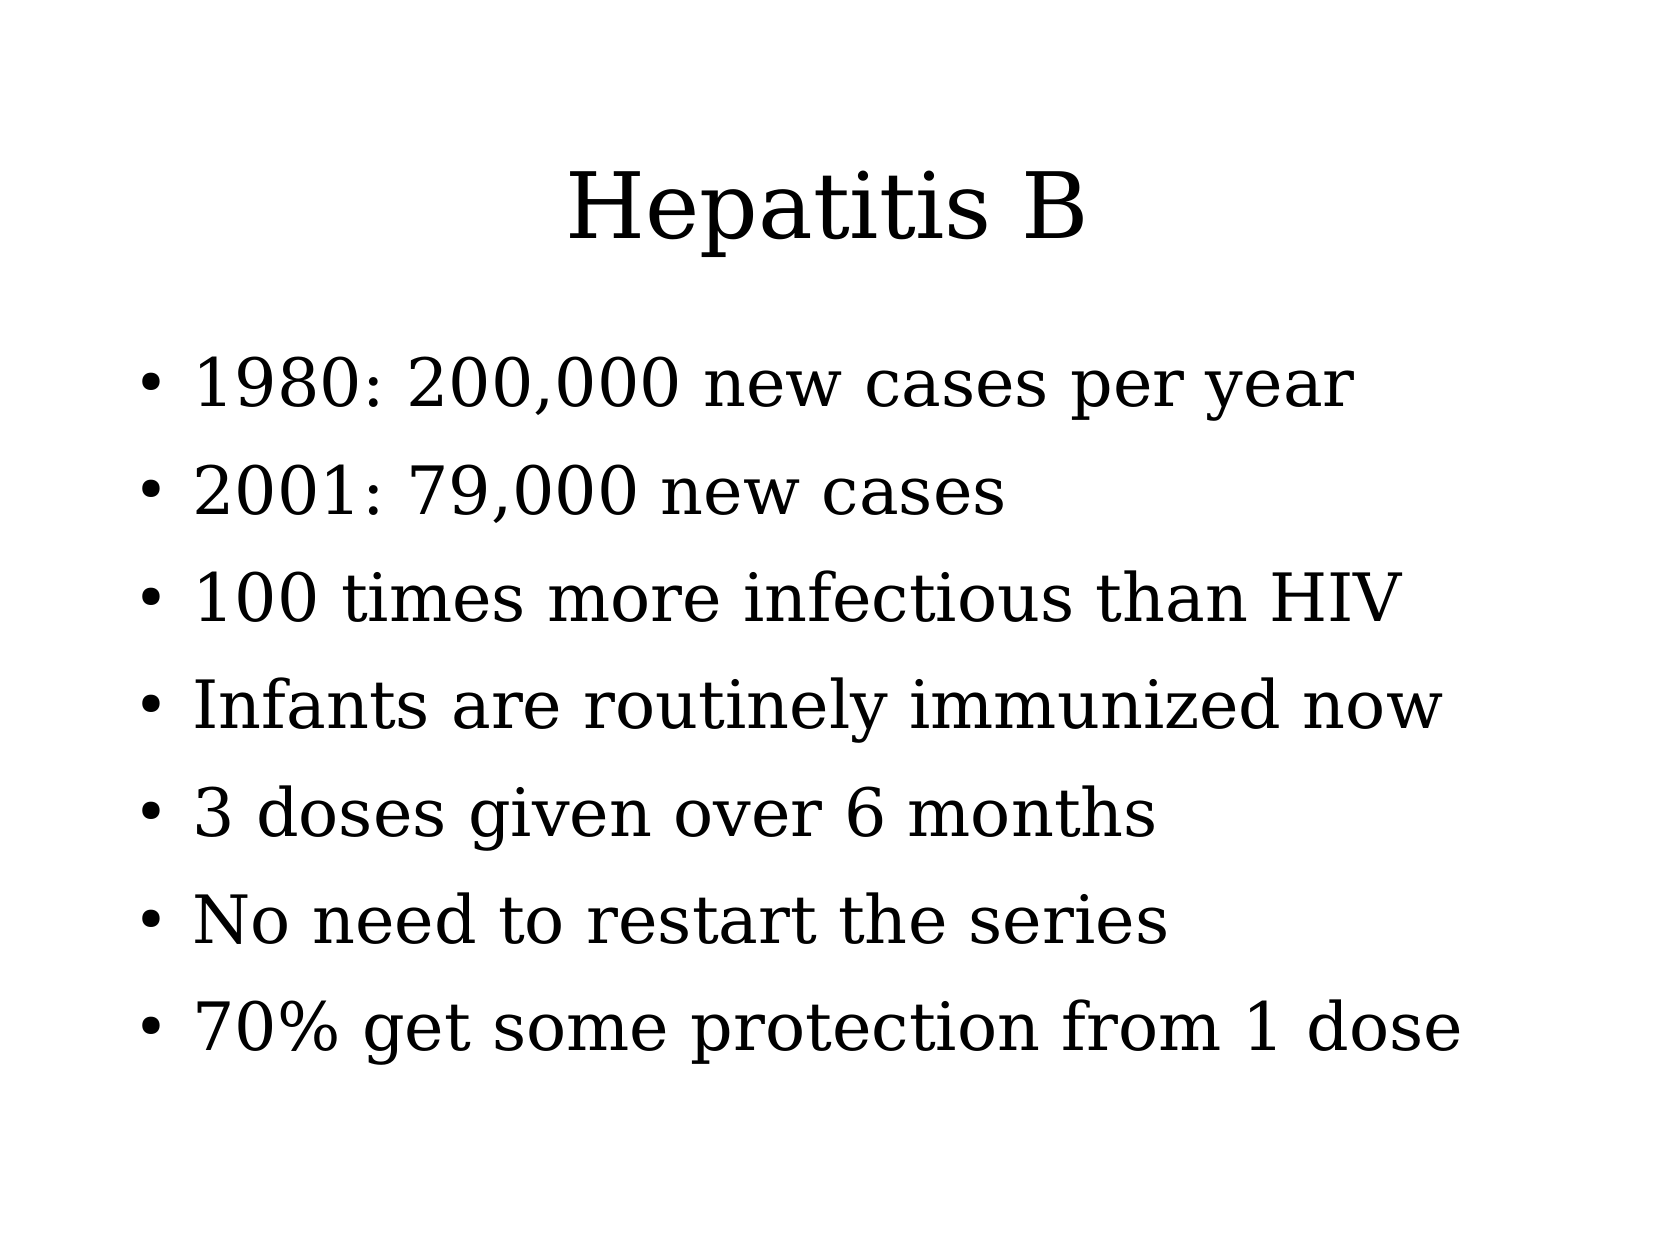

# Hepatitis B
1980: 200,000 new cases per year
2001: 79,000 new cases
100 times more infectious than HIV
Infants are routinely immunized now
3 doses given over 6 months
No need to restart the series
70% get some protection from 1 dose